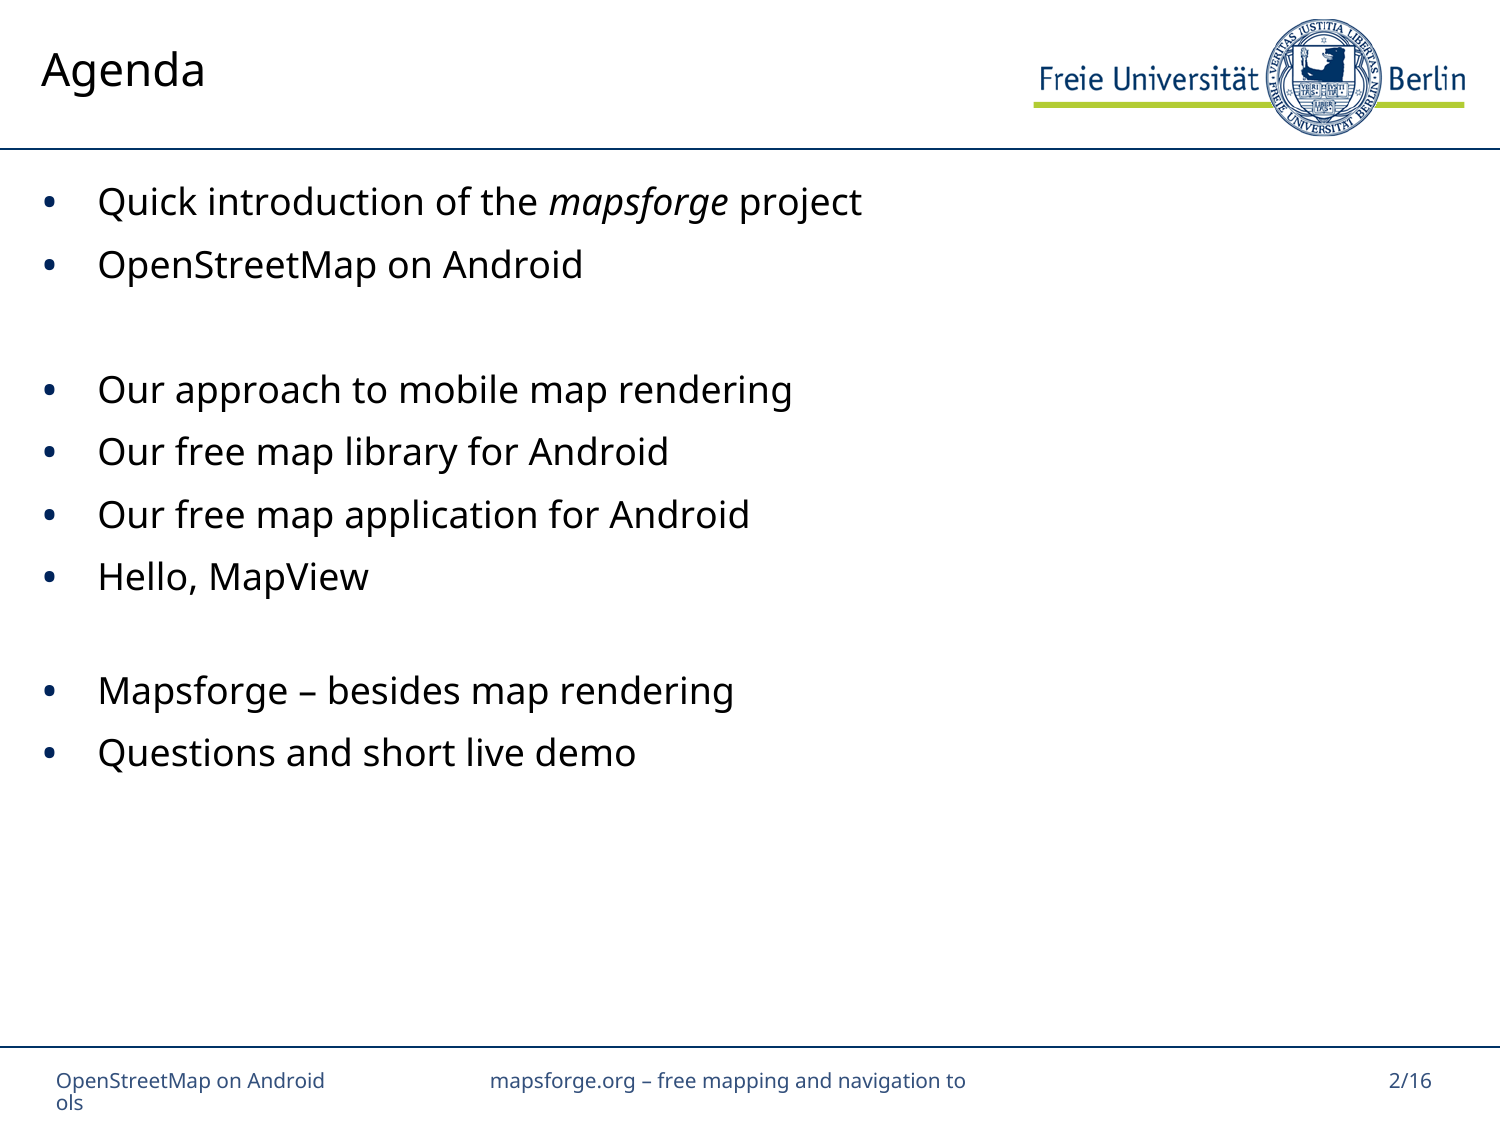

# Agenda
Quick introduction of the mapsforge project
OpenStreetMap on Android
Our approach to mobile map rendering
Our free map library for Android
Our free map application for Android
Hello, MapView
Mapsforge – besides map rendering
Questions and short live demo
OpenStreetMap on Android mapsforge.org – free mapping and navigation tools
2